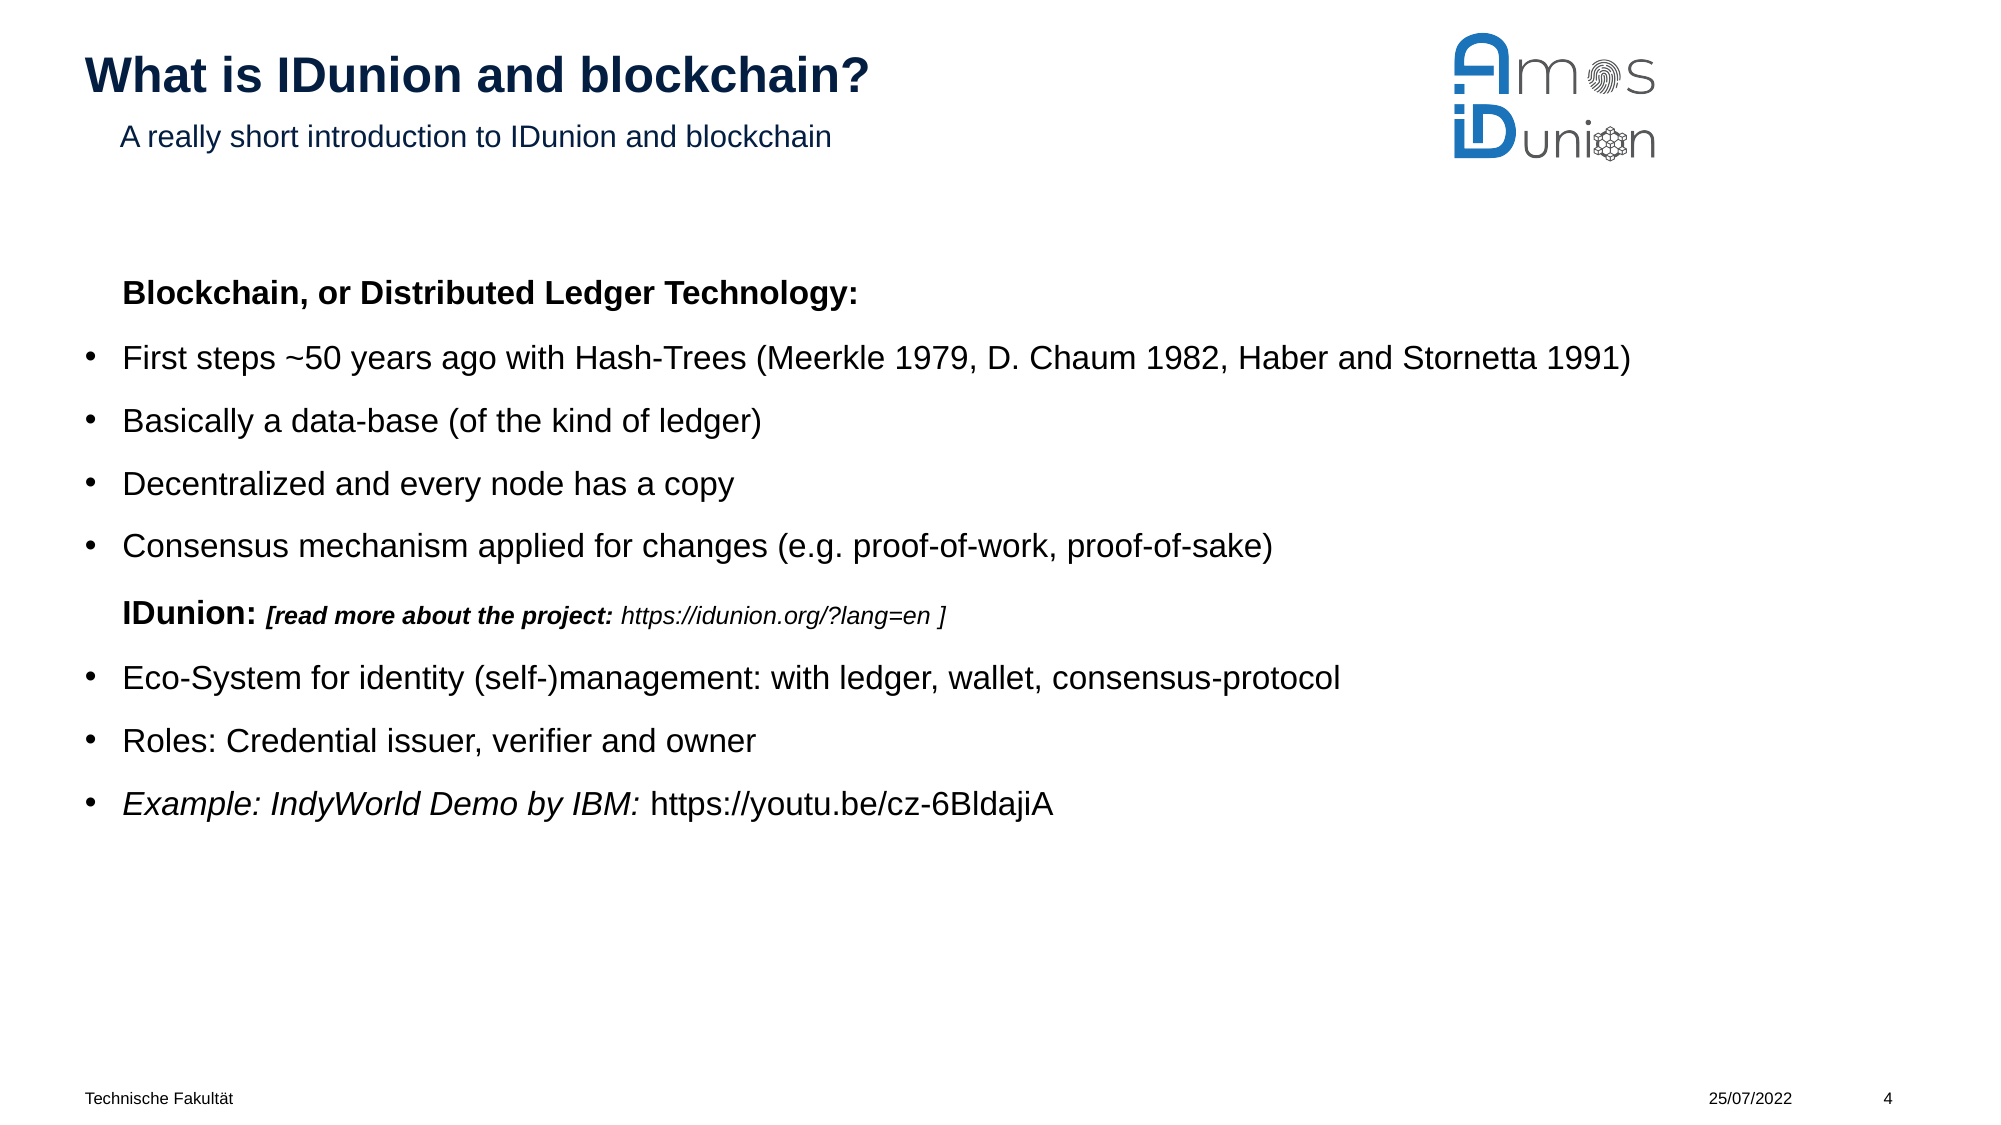

What is IDunion and blockchain?
A really short introduction to IDunion and blockchain
# Blockchain, or Distributed Ledger Technology:
First steps ~50 years ago with Hash-Trees (Meerkle 1979, D. Chaum 1982, Haber and Stornetta 1991)
Basically a data-base (of the kind of ledger)
Decentralized and every node has a copy
Consensus mechanism applied for changes (e.g. proof-of-work, proof-of-sake)
IDunion: [read more about the project: https://idunion.org/?lang=en ]
Eco-System for identity (self-)management: with ledger, wallet, consensus-protocol
Roles: Credential issuer, verifier and owner
Example: IndyWorld Demo by IBM: https://youtu.be/cz-6BldajiA
Technische Fakultät
25/07/2022